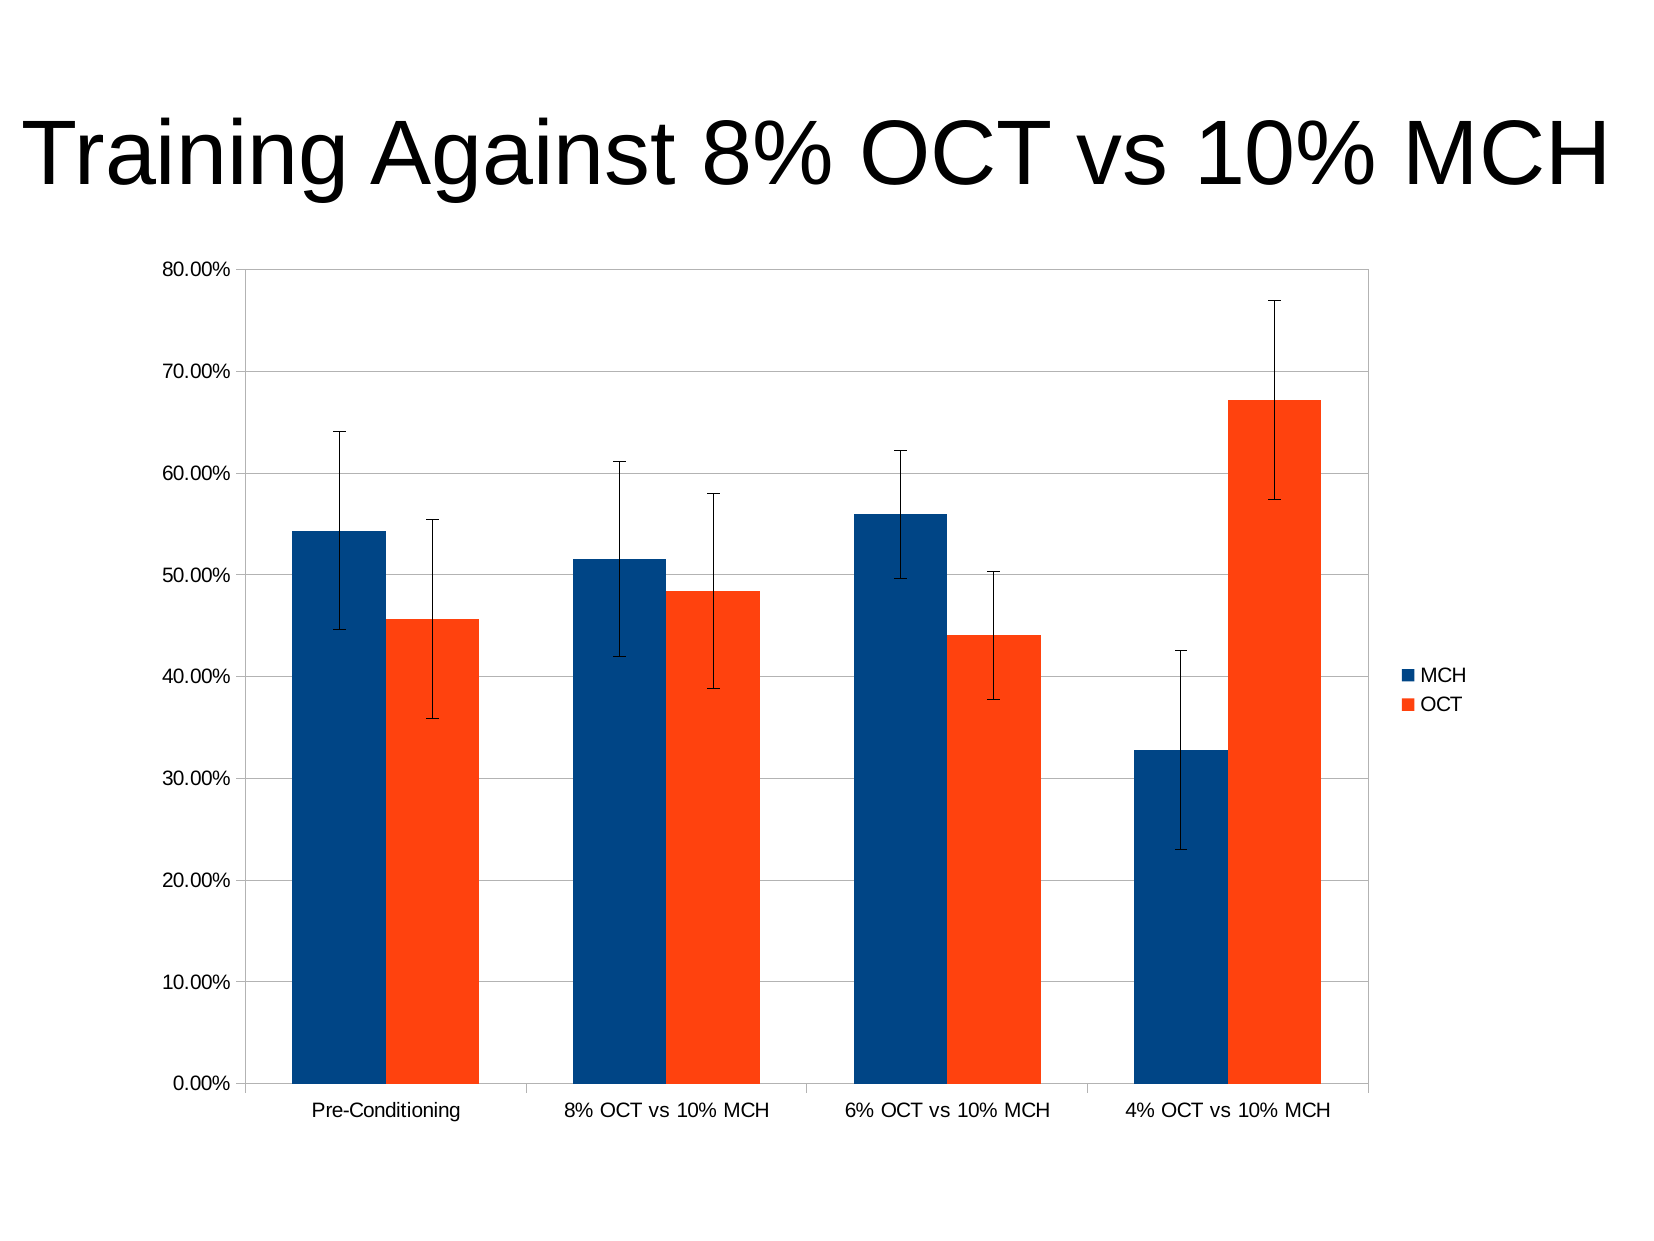

# Training Against 8% OCT vs 10% MCH
### Chart
| Category | MCH | OCT |
|---|---|---|
| Pre-Conditioning | 0.543402777777778 | 0.456597222222222 |
| 8% OCT vs 10% MCH | 0.515789473684211 | 0.484210526315789 |
| 6% OCT vs 10% MCH | 0.55952380952381 | 0.44047619047619 |
| 4% OCT vs 10% MCH | 0.328004807692308 | 0.671995192307692 |